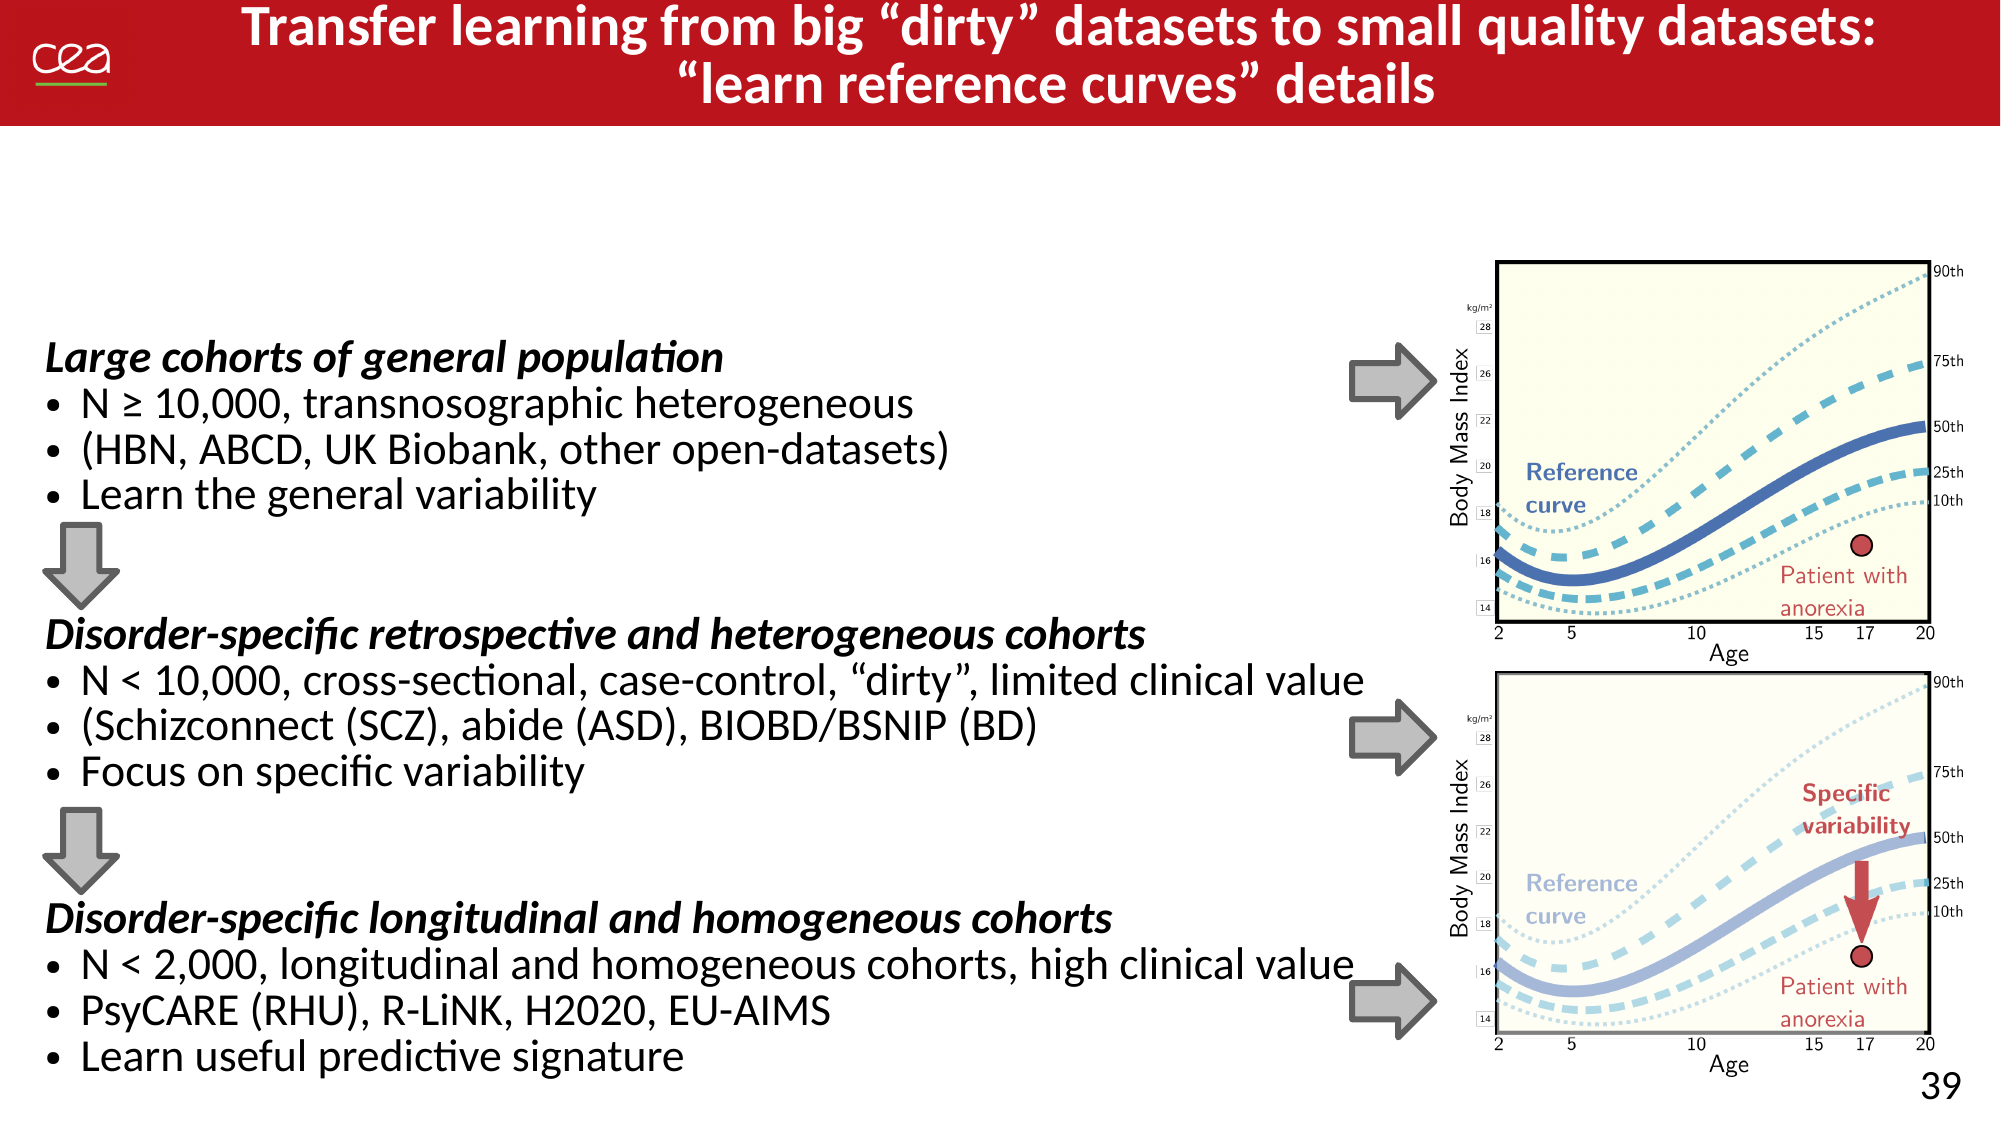

# Transfer learning from big “dirty” datasets to small quality datasets: “learn reference curves” details
Large cohorts of general population
N ≥ 10,000, transnosographic heterogeneous
(HBN, ABCD, UK Biobank, other open-datasets)
Learn the general variability
Disorder-specific retrospective and heterogeneous cohorts
N < 10,000, cross-sectional, case-control, “dirty”, limited clinical value
(Schizconnect (SCZ), abide (ASD), BIOBD/BSNIP (BD)
Focus on specific variability
Disorder-specific longitudinal and homogeneous cohorts
N < 2,000, longitudinal and homogeneous cohorts, high clinical value
PsyCARE (RHU), R-LiNK, H2020, EU-AIMS
Learn useful predictive signature